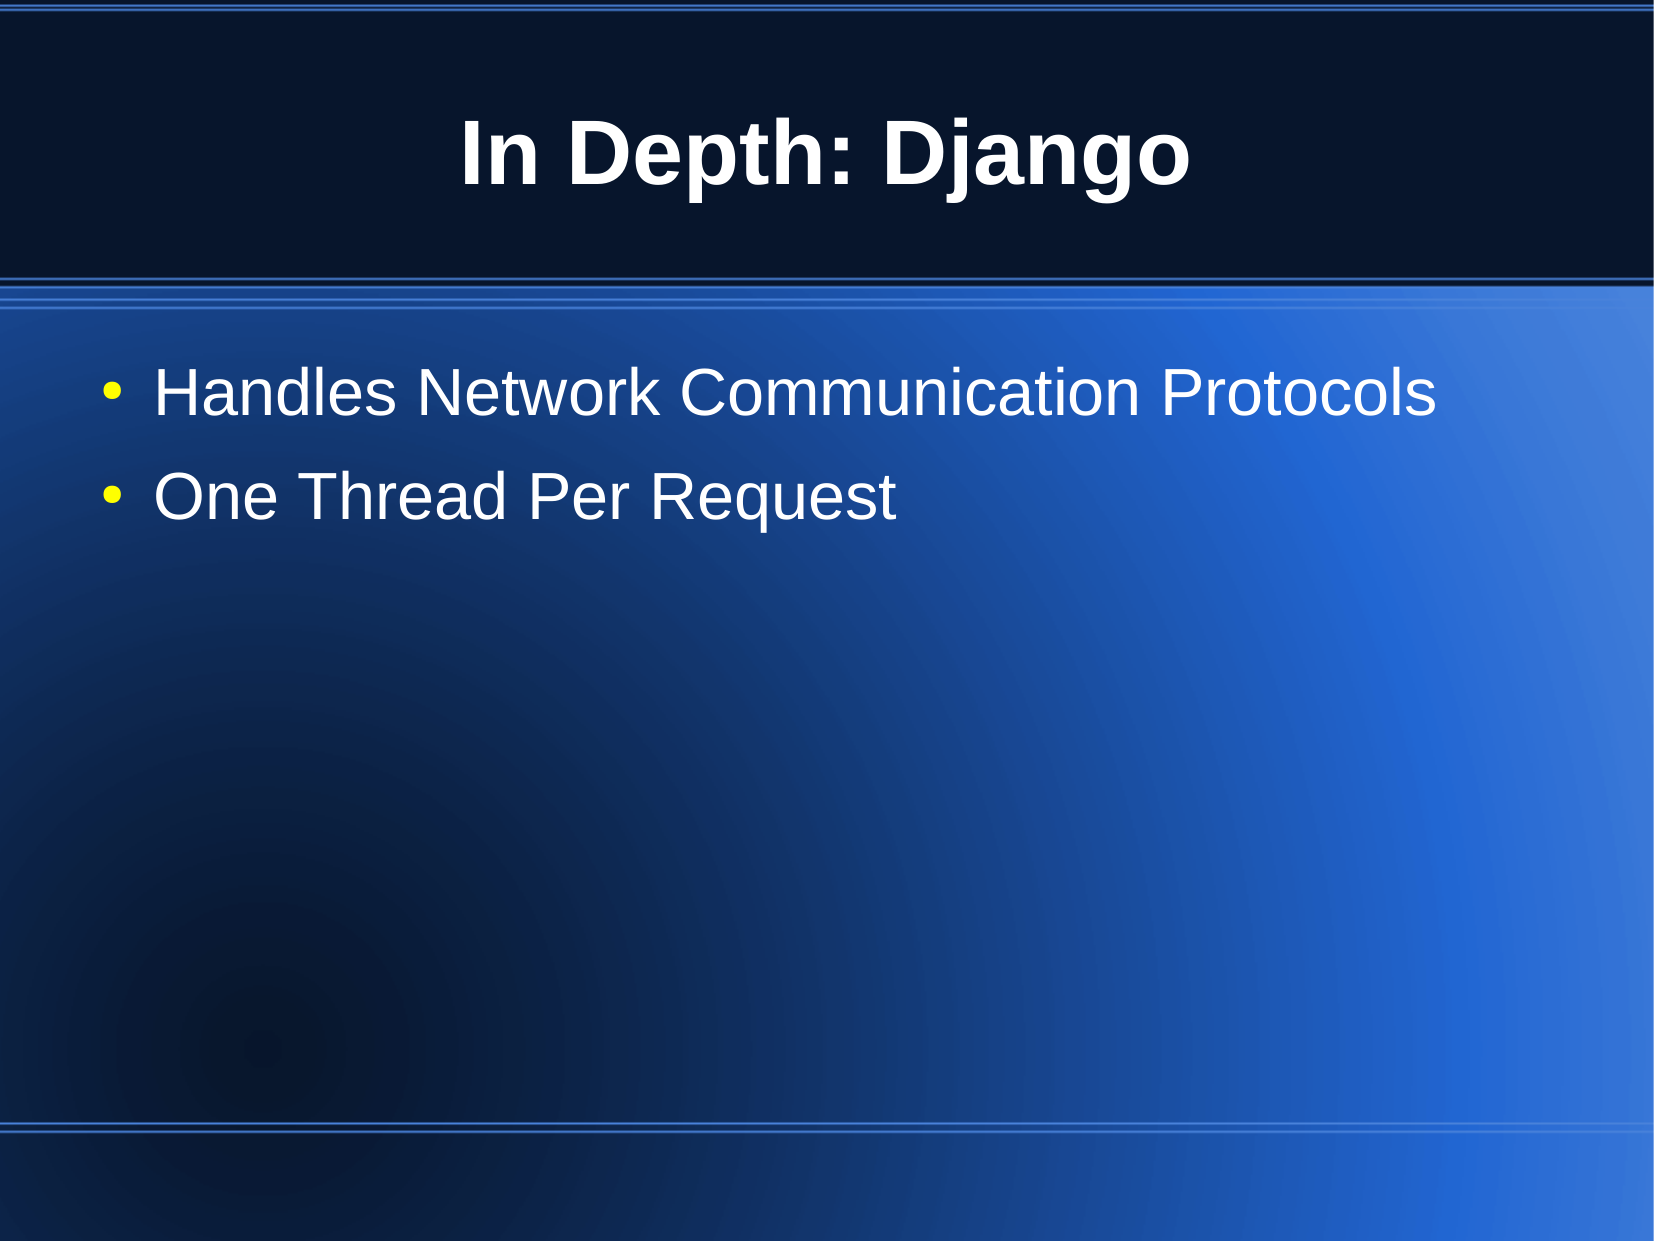

# In Depth: Django
Handles Network Communication Protocols
One Thread Per Request